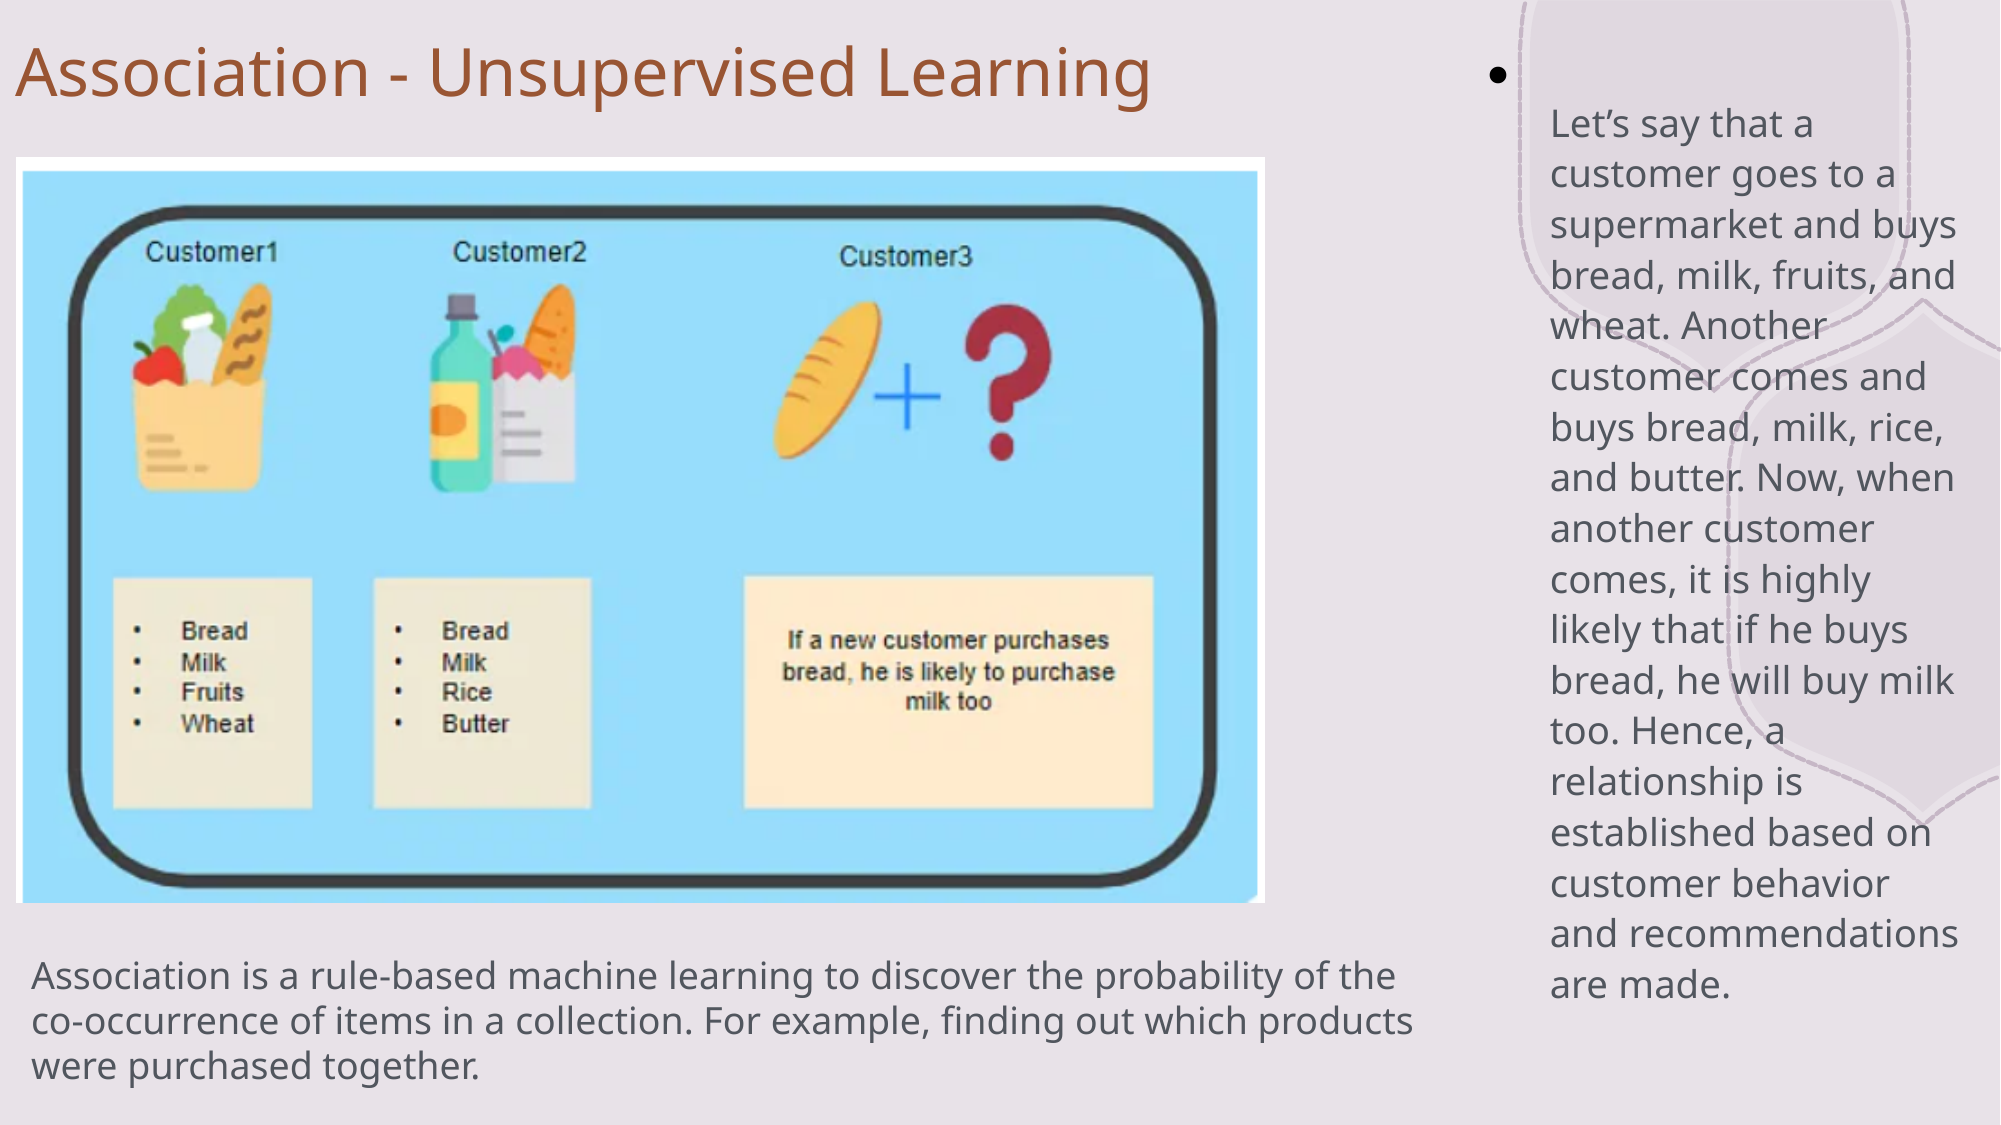

# Association - Unsupervised Learning
Let’s say that a customer goes to a supermarket and buys bread, milk, fruits, and wheat. Another customer comes and buys bread, milk, rice, and butter. Now, when another customer comes, it is highly likely that if he buys bread, he will buy milk too. Hence, a relationship is established based on customer behavior and recommendations are made.
Association is a rule-based machine learning to discover the probability of the co-occurrence of items in a collection. For example, finding out which products were purchased together.